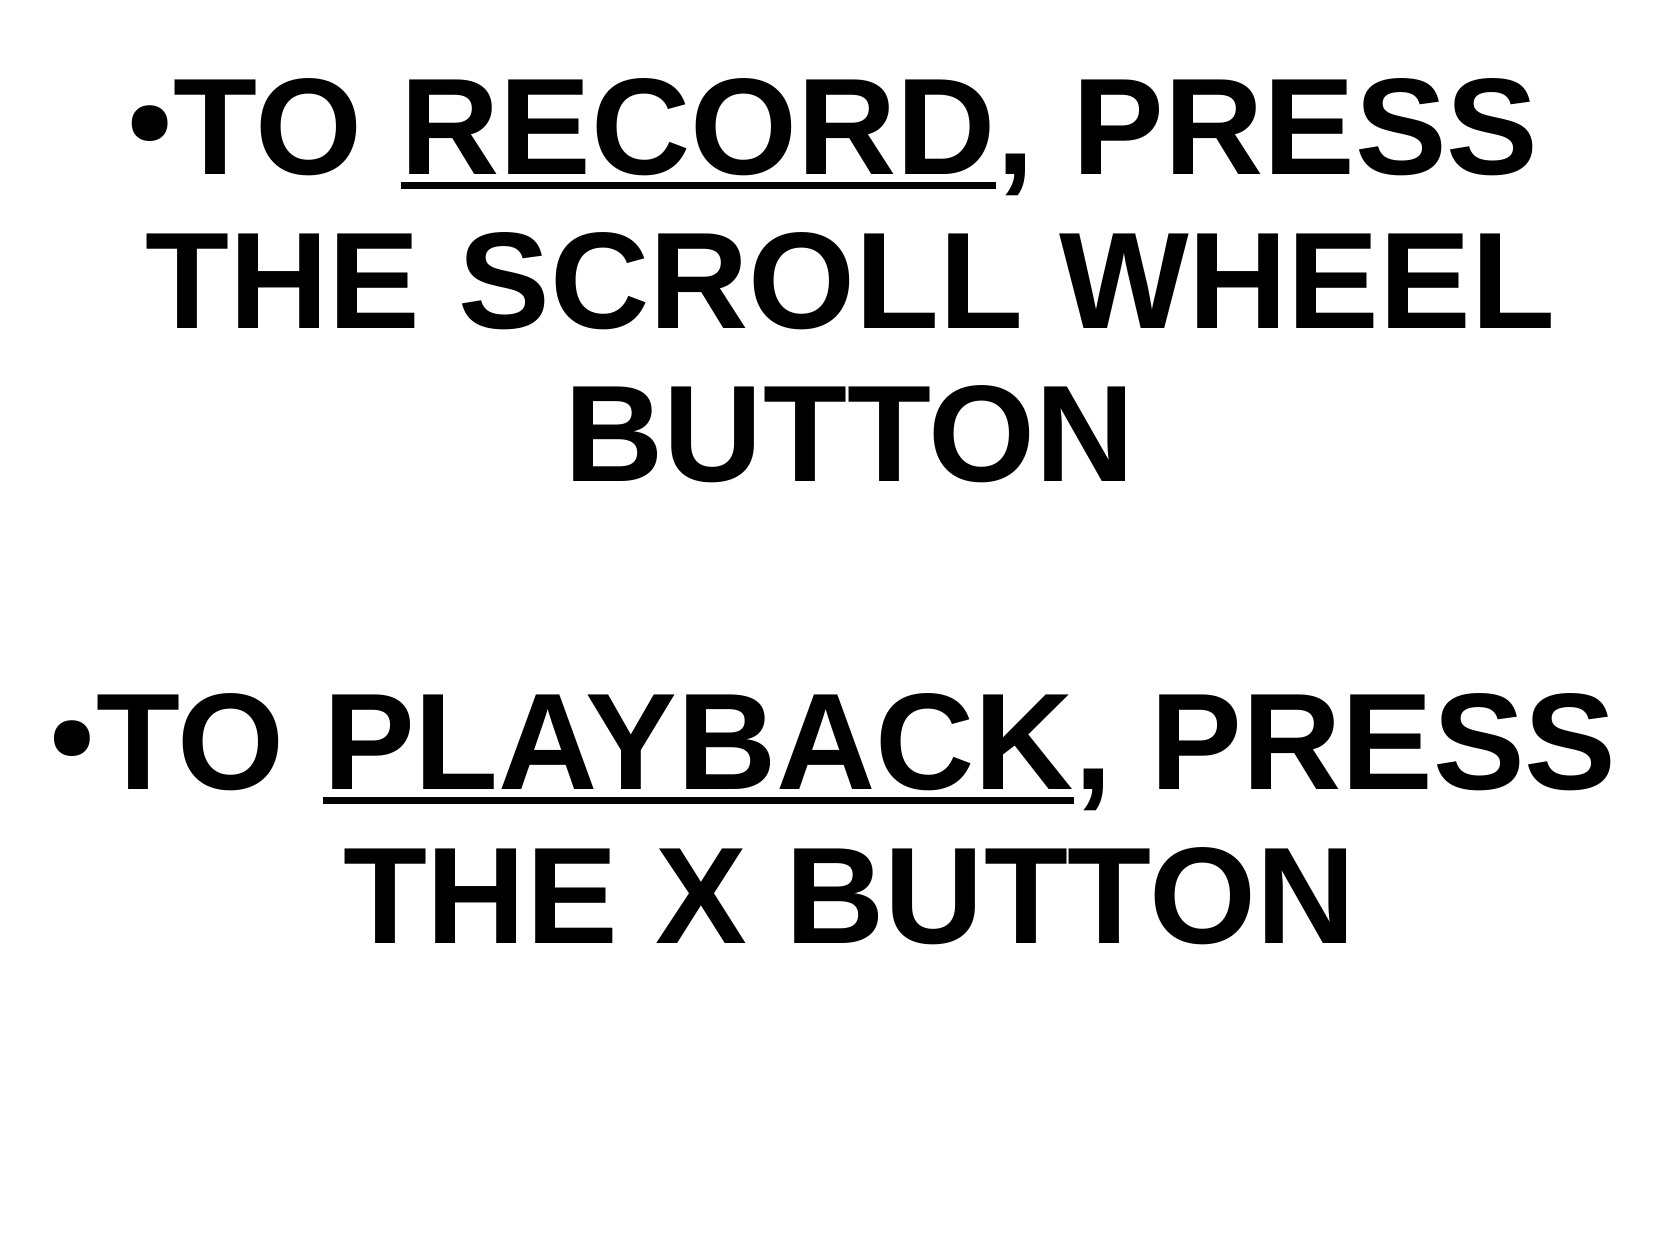

TO RECORD, PRESS THE SCROLL WHEEL BUTTON
TO PLAYBACK, PRESS THE X BUTTON